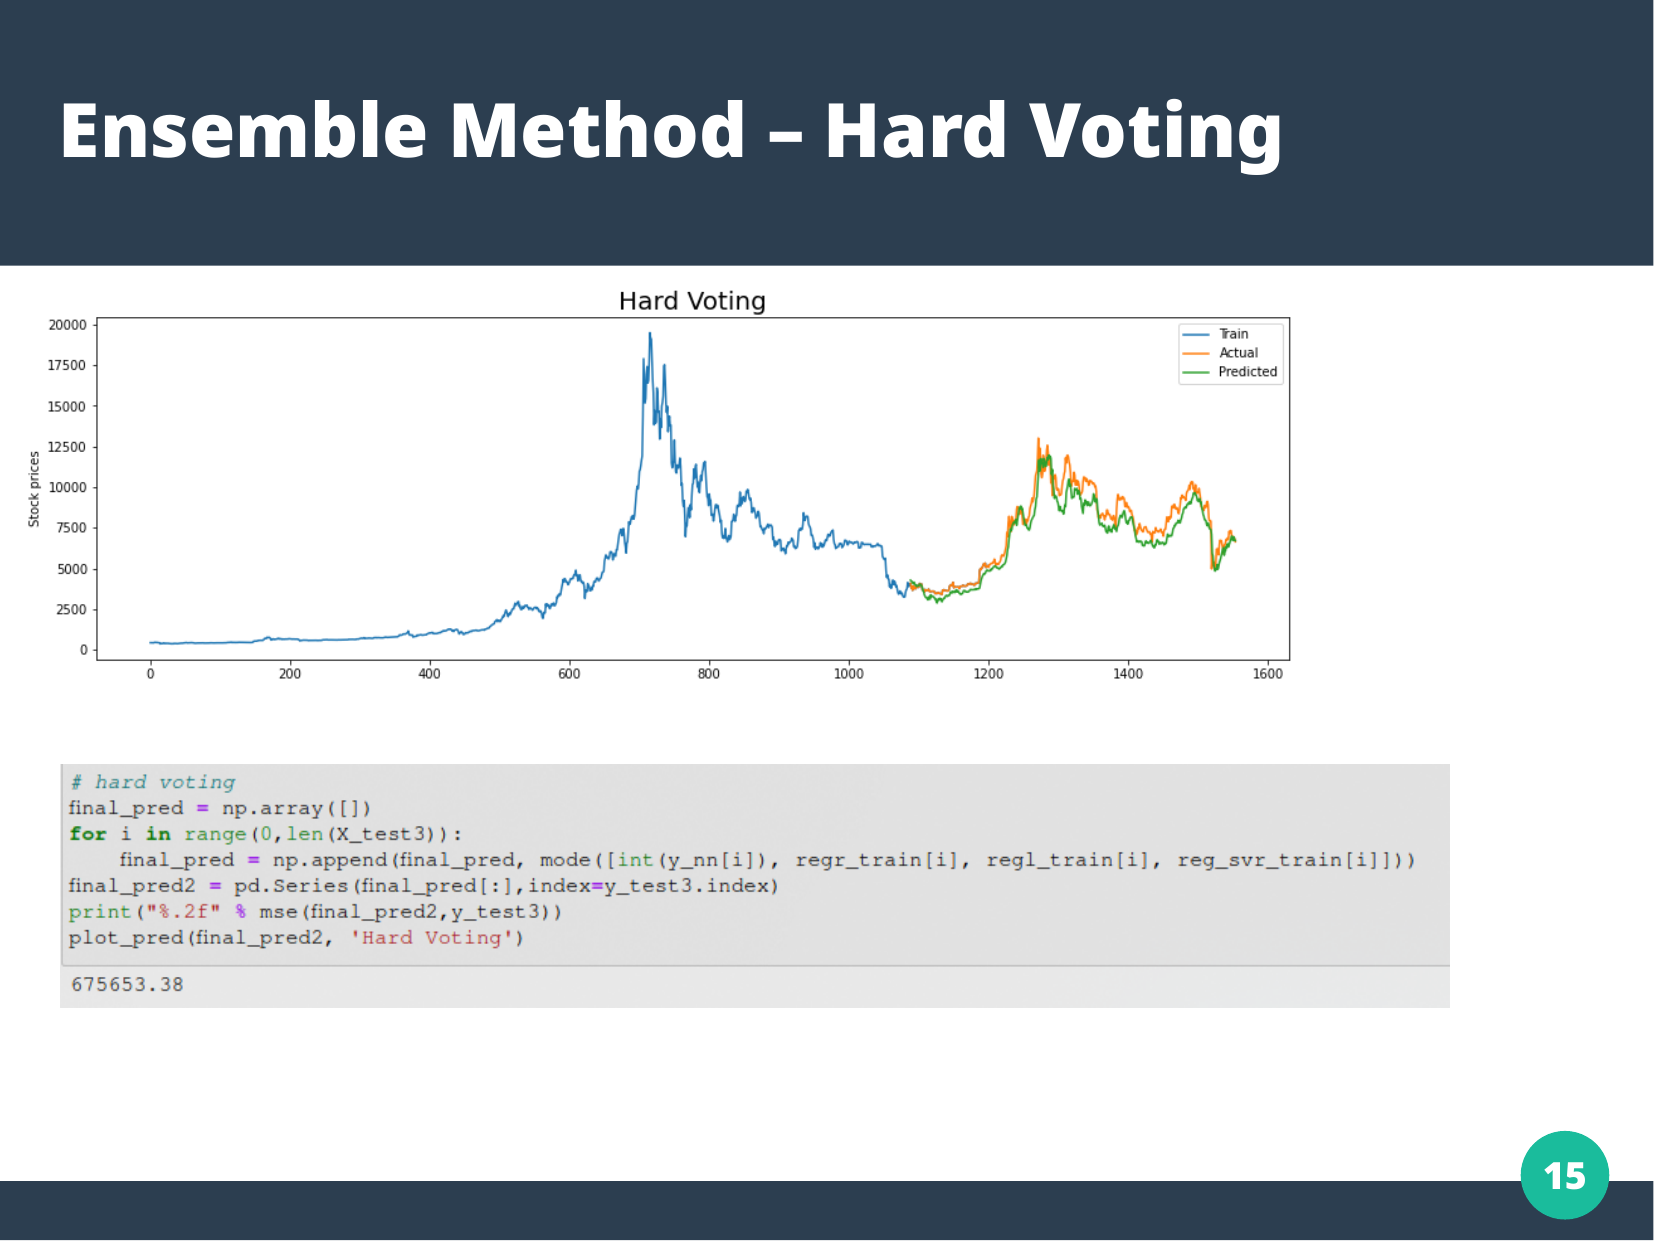

# Ensemble Method – Hard Voting
15